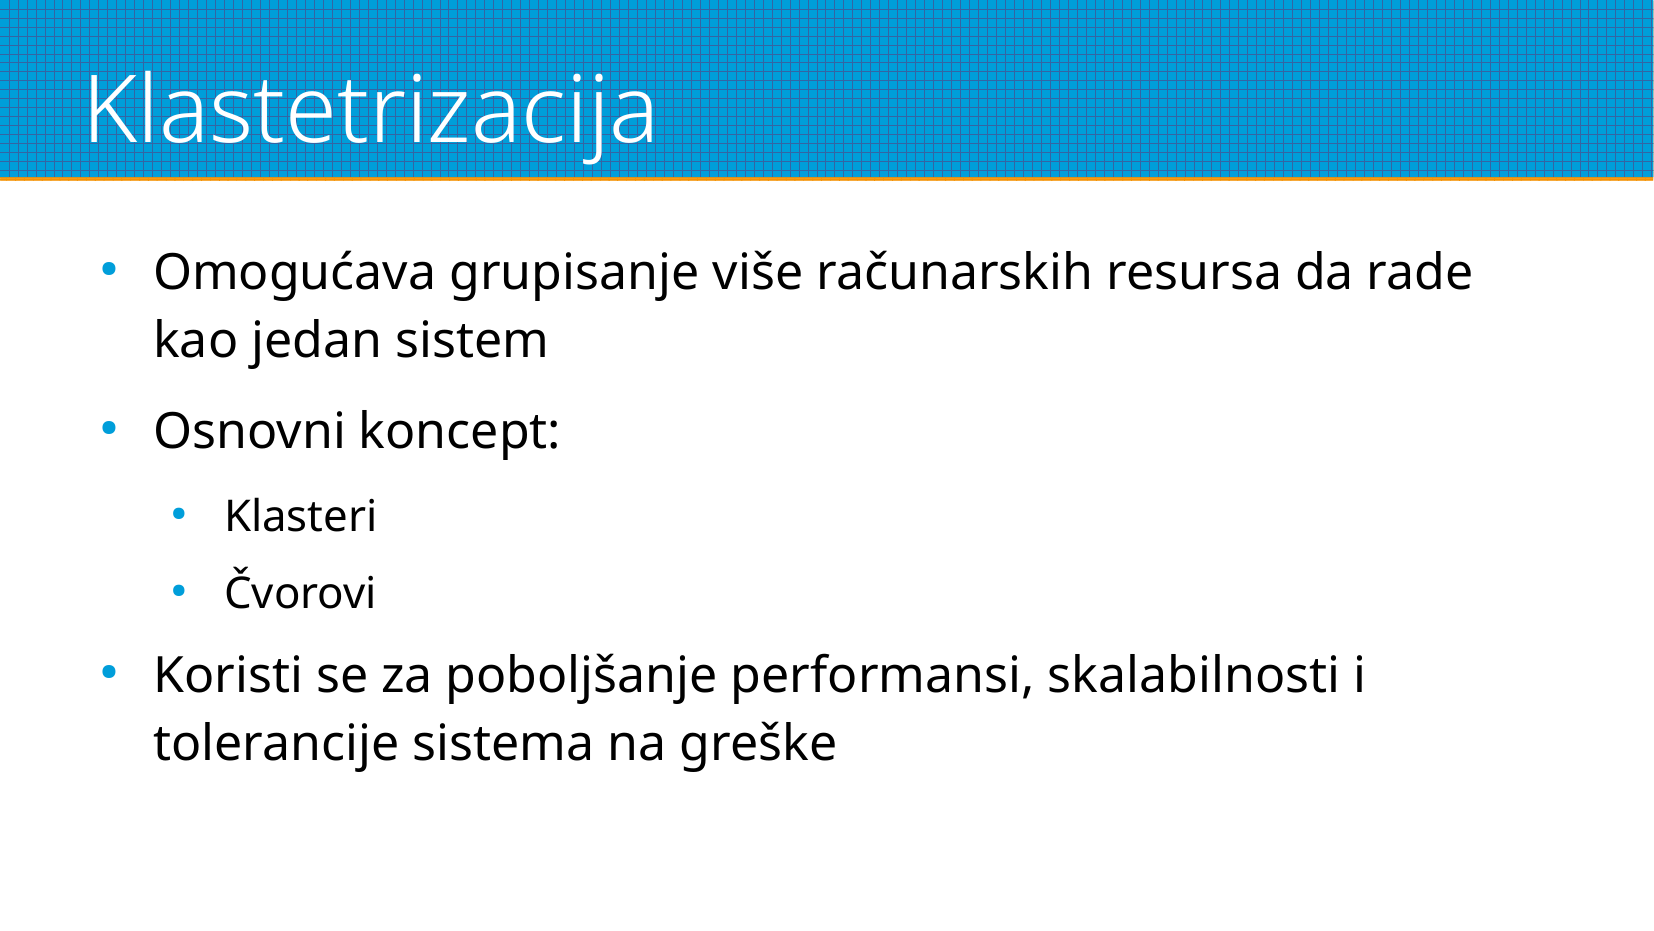

# Klastetrizacija
Omogućava grupisanje više računarskih resursa da rade kao jedan sistem
Osnovni koncept:
Klasteri
Čvorovi
Koristi se za poboljšanje performansi, skalabilnosti i tolerancije sistema na greške